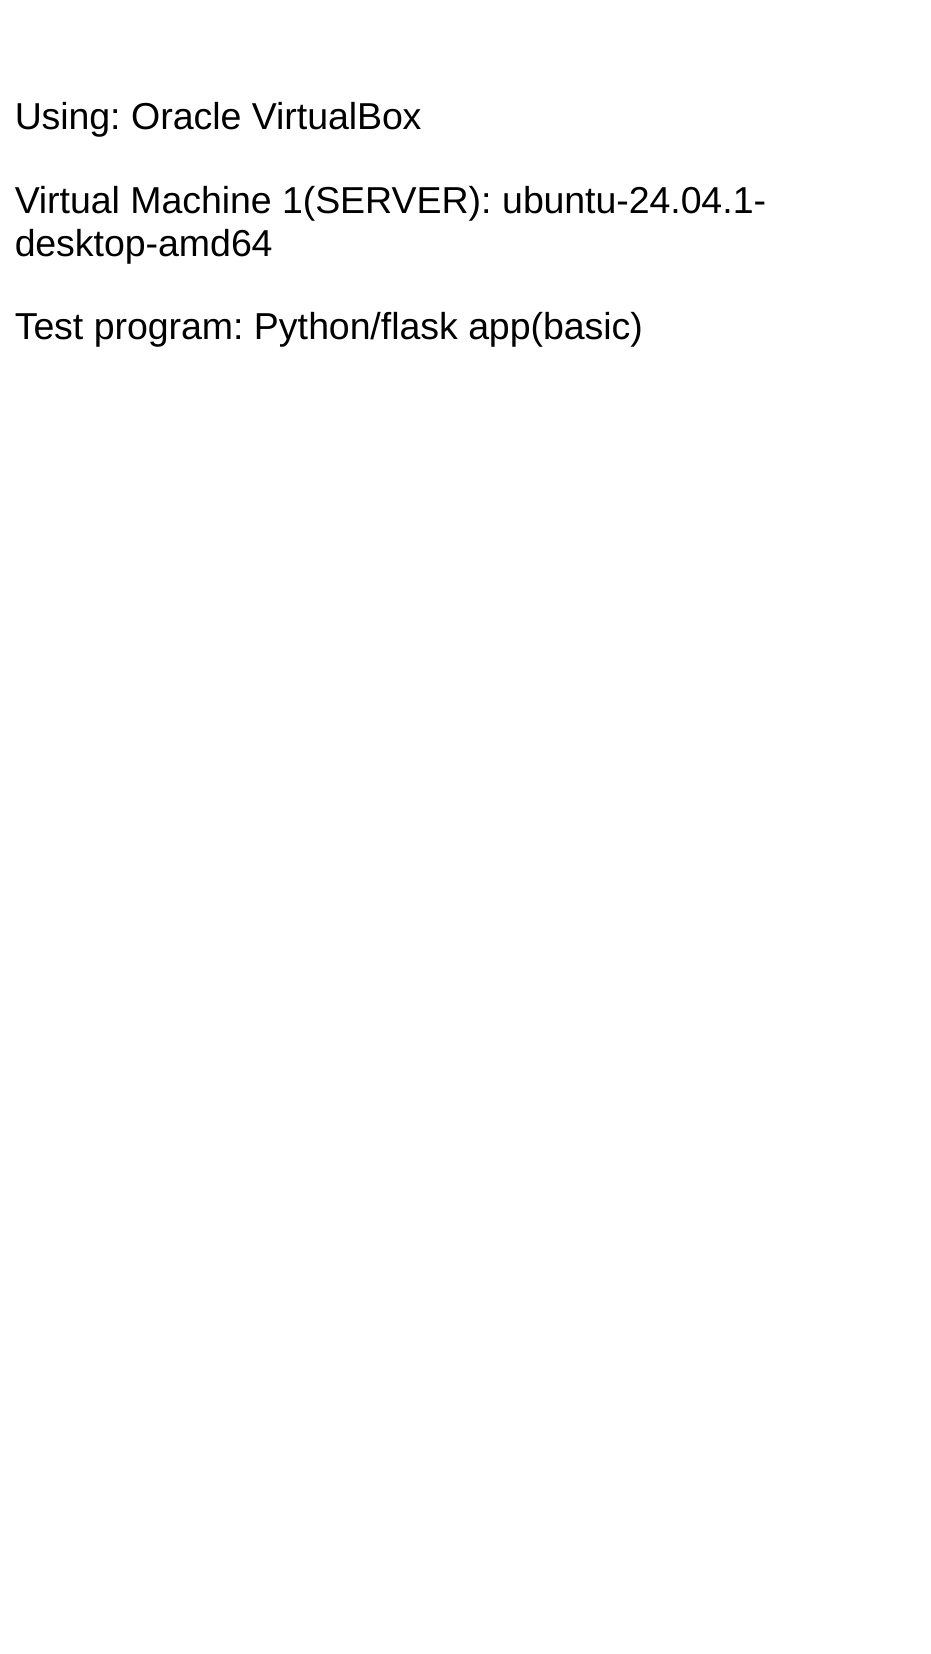

Using: Oracle VirtualBox
Virtual Machine 1(SERVER): ubuntu-24.04.1-desktop-amd64
Test program: Python/flask app(basic)